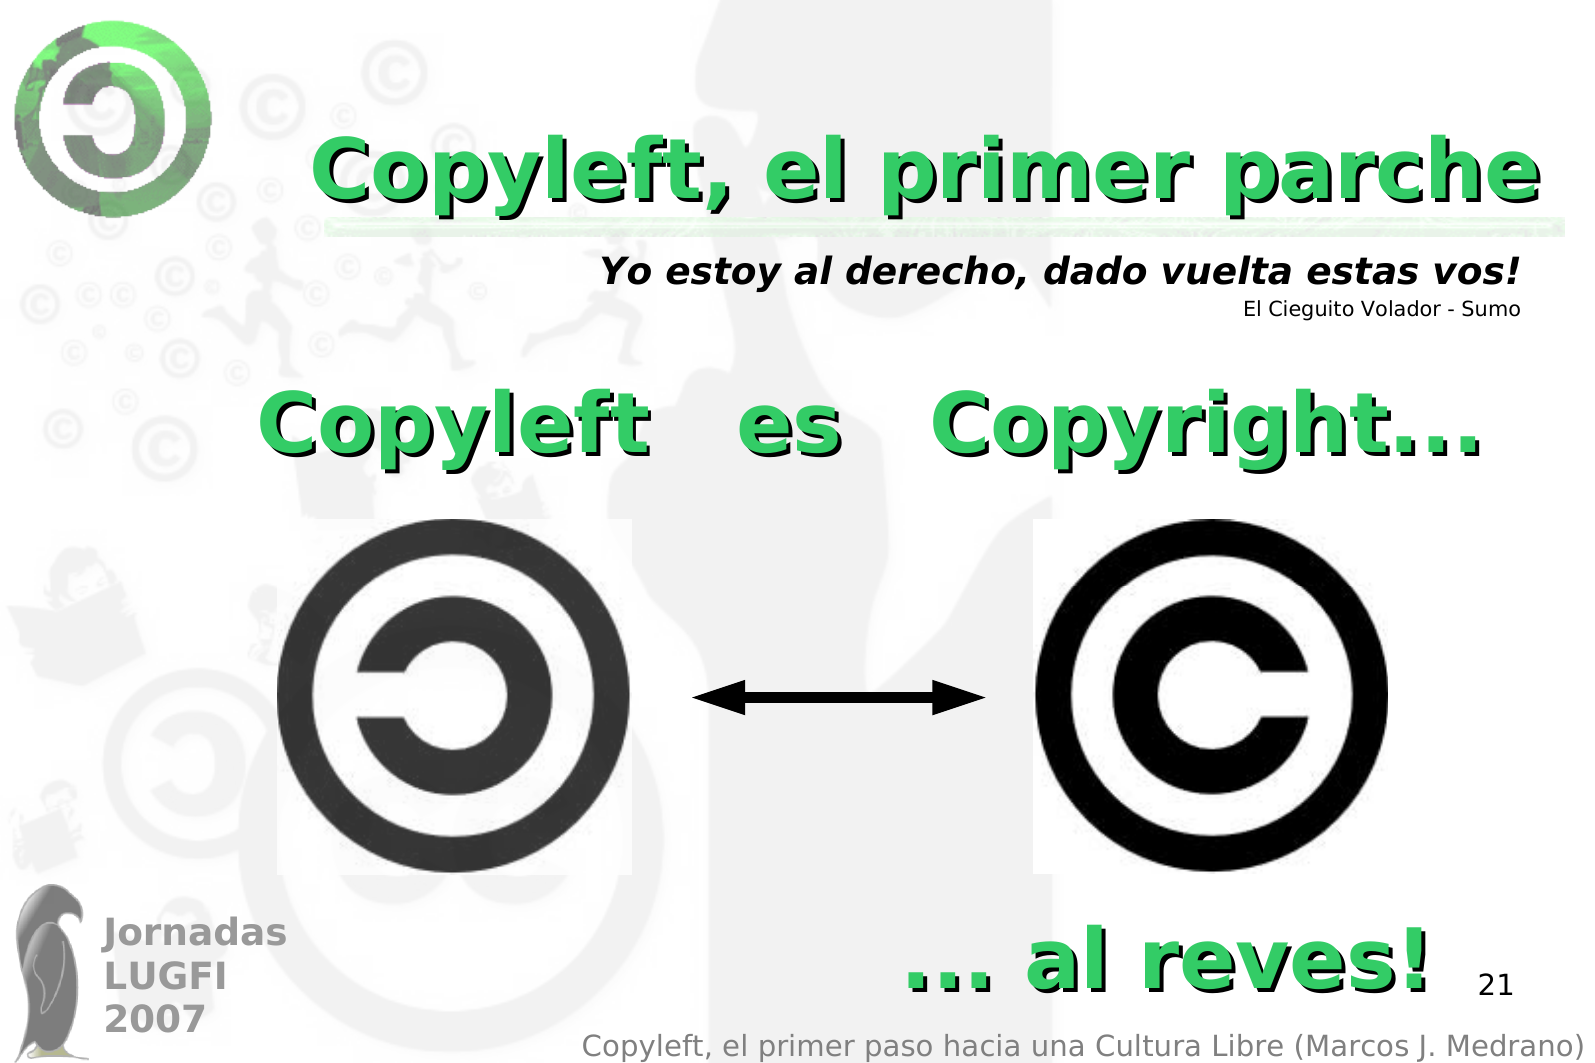

Copyleft, el primer parche
Yo estoy al derecho, dado vuelta estas vos!
El Cieguito Volador - Sumo
Copyleft es Copyright...
... al reves!
21